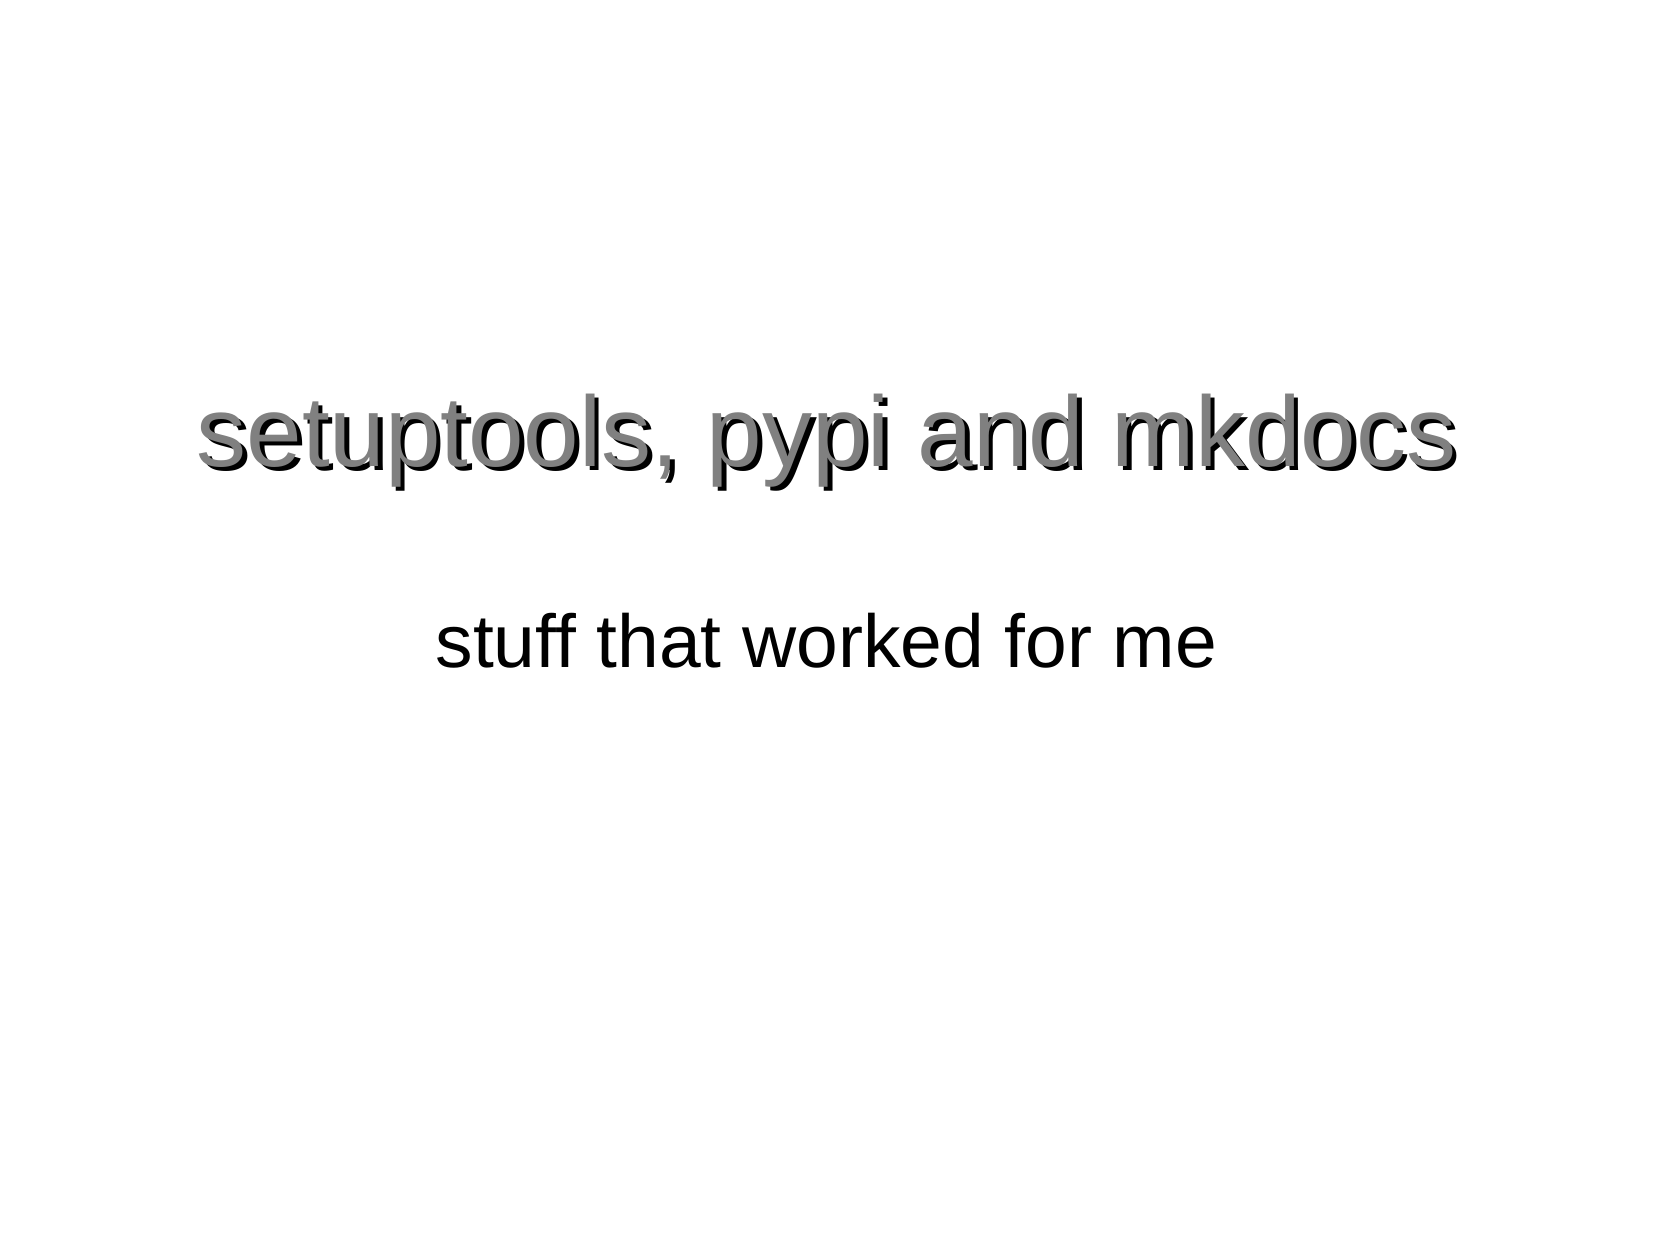

# setuptools, pypi and mkdocs
stuff that worked for me